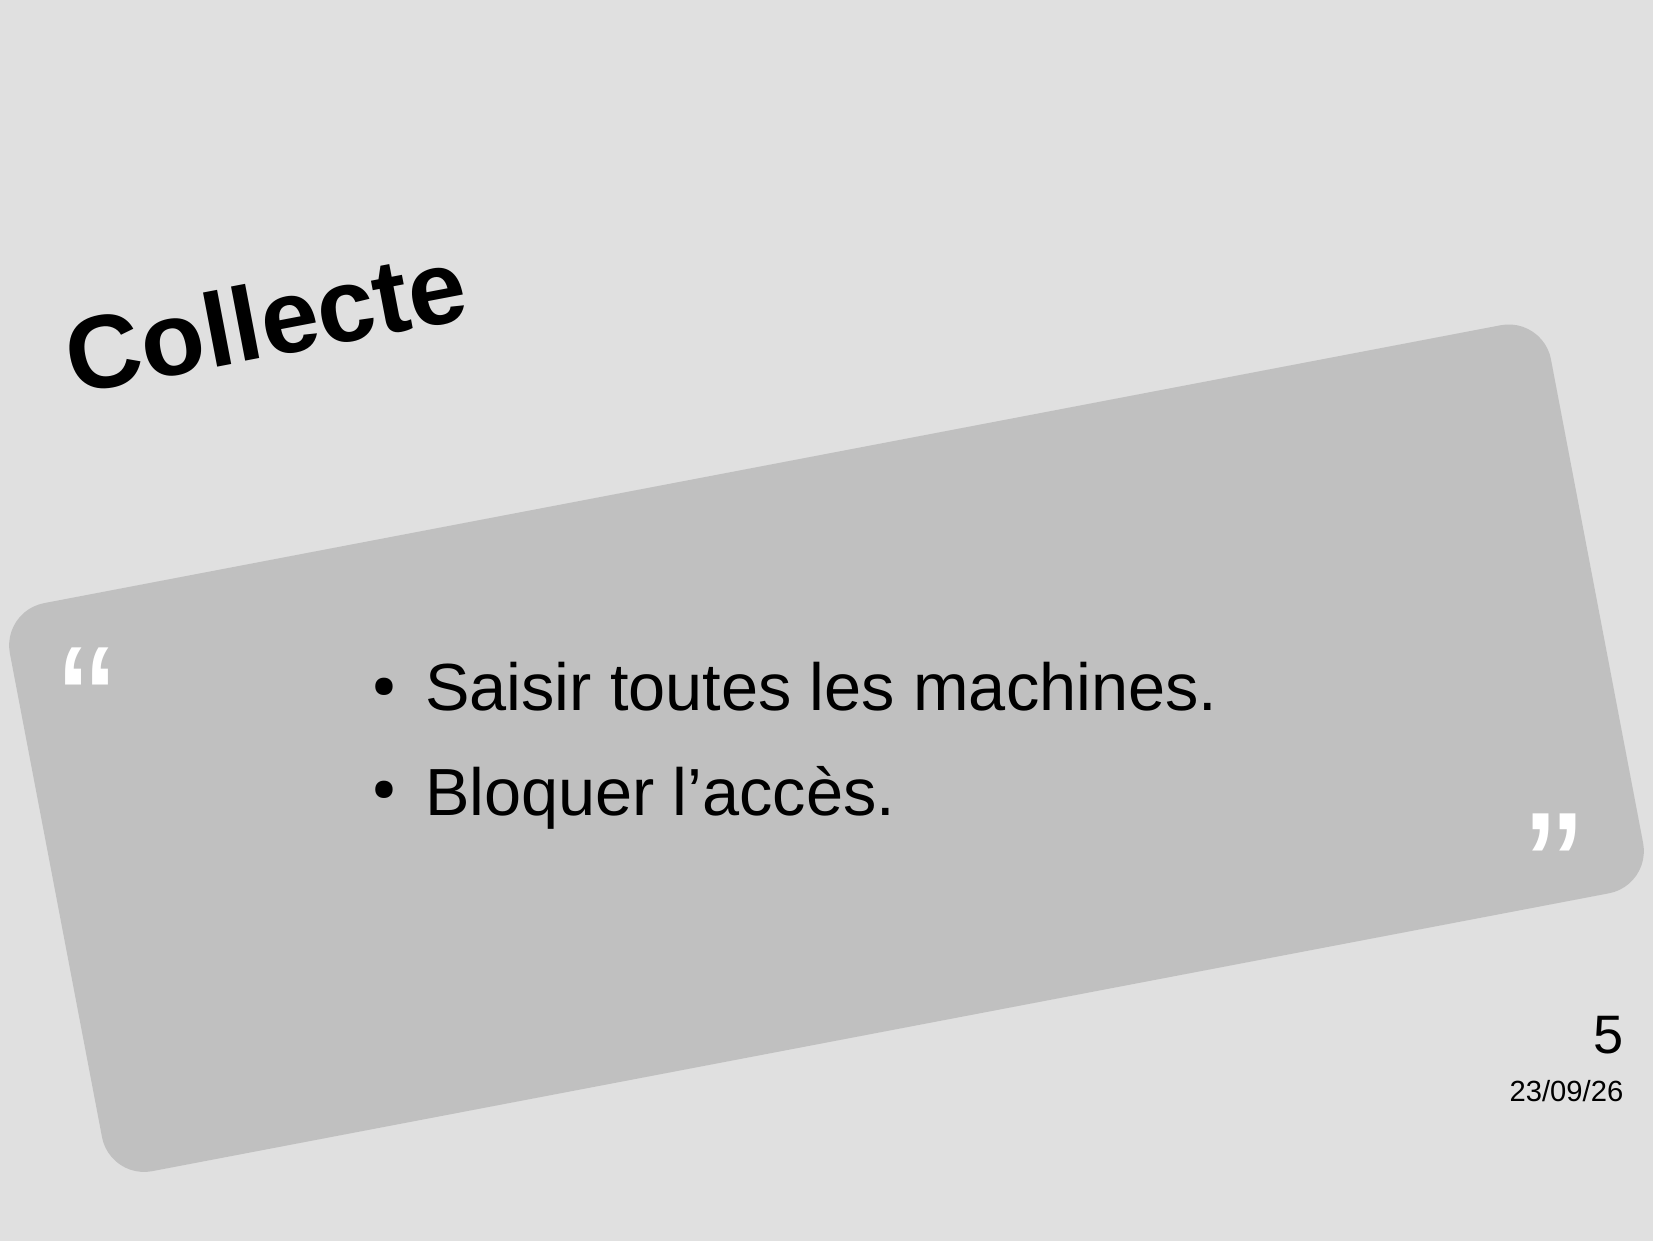

# Collecte
Saisir toutes les machines.
Bloquer l’accès.
5